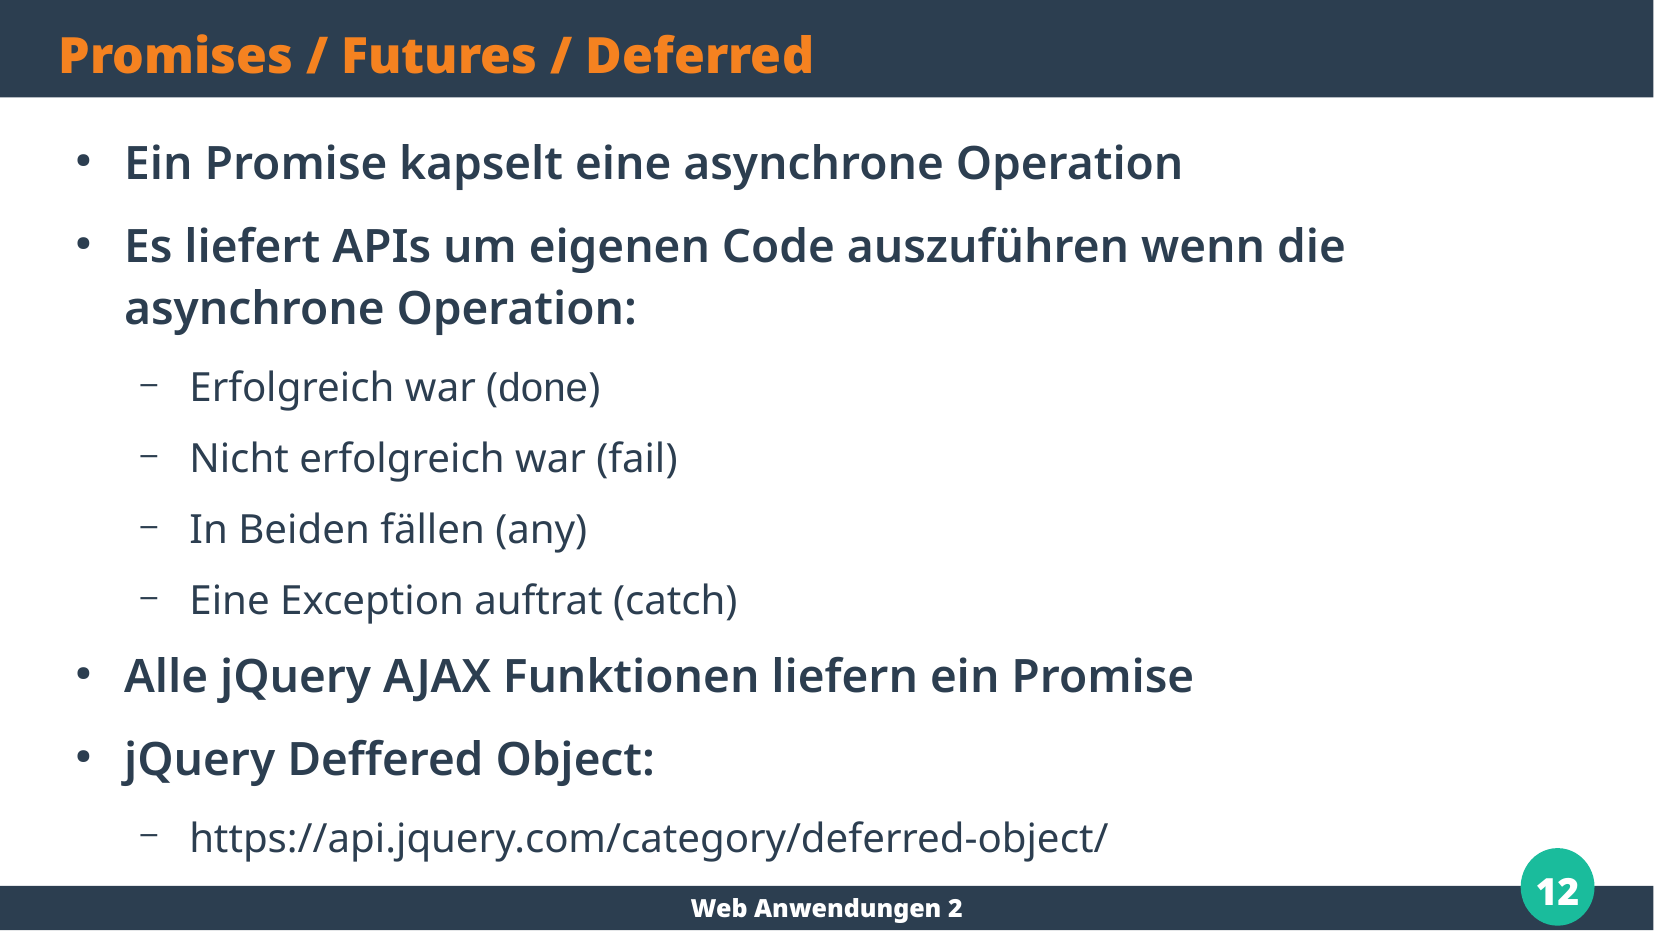

# Promises / Futures / Deferred
Ein Promise kapselt eine asynchrone Operation
Es liefert APIs um eigenen Code auszuführen wenn die asynchrone Operation:
Erfolgreich war (done)
Nicht erfolgreich war (fail)
In Beiden fällen (any)
Eine Exception auftrat (catch)
Alle jQuery AJAX Funktionen liefern ein Promise
jQuery Deffered Object:
https://api.jquery.com/category/deferred-object/
12